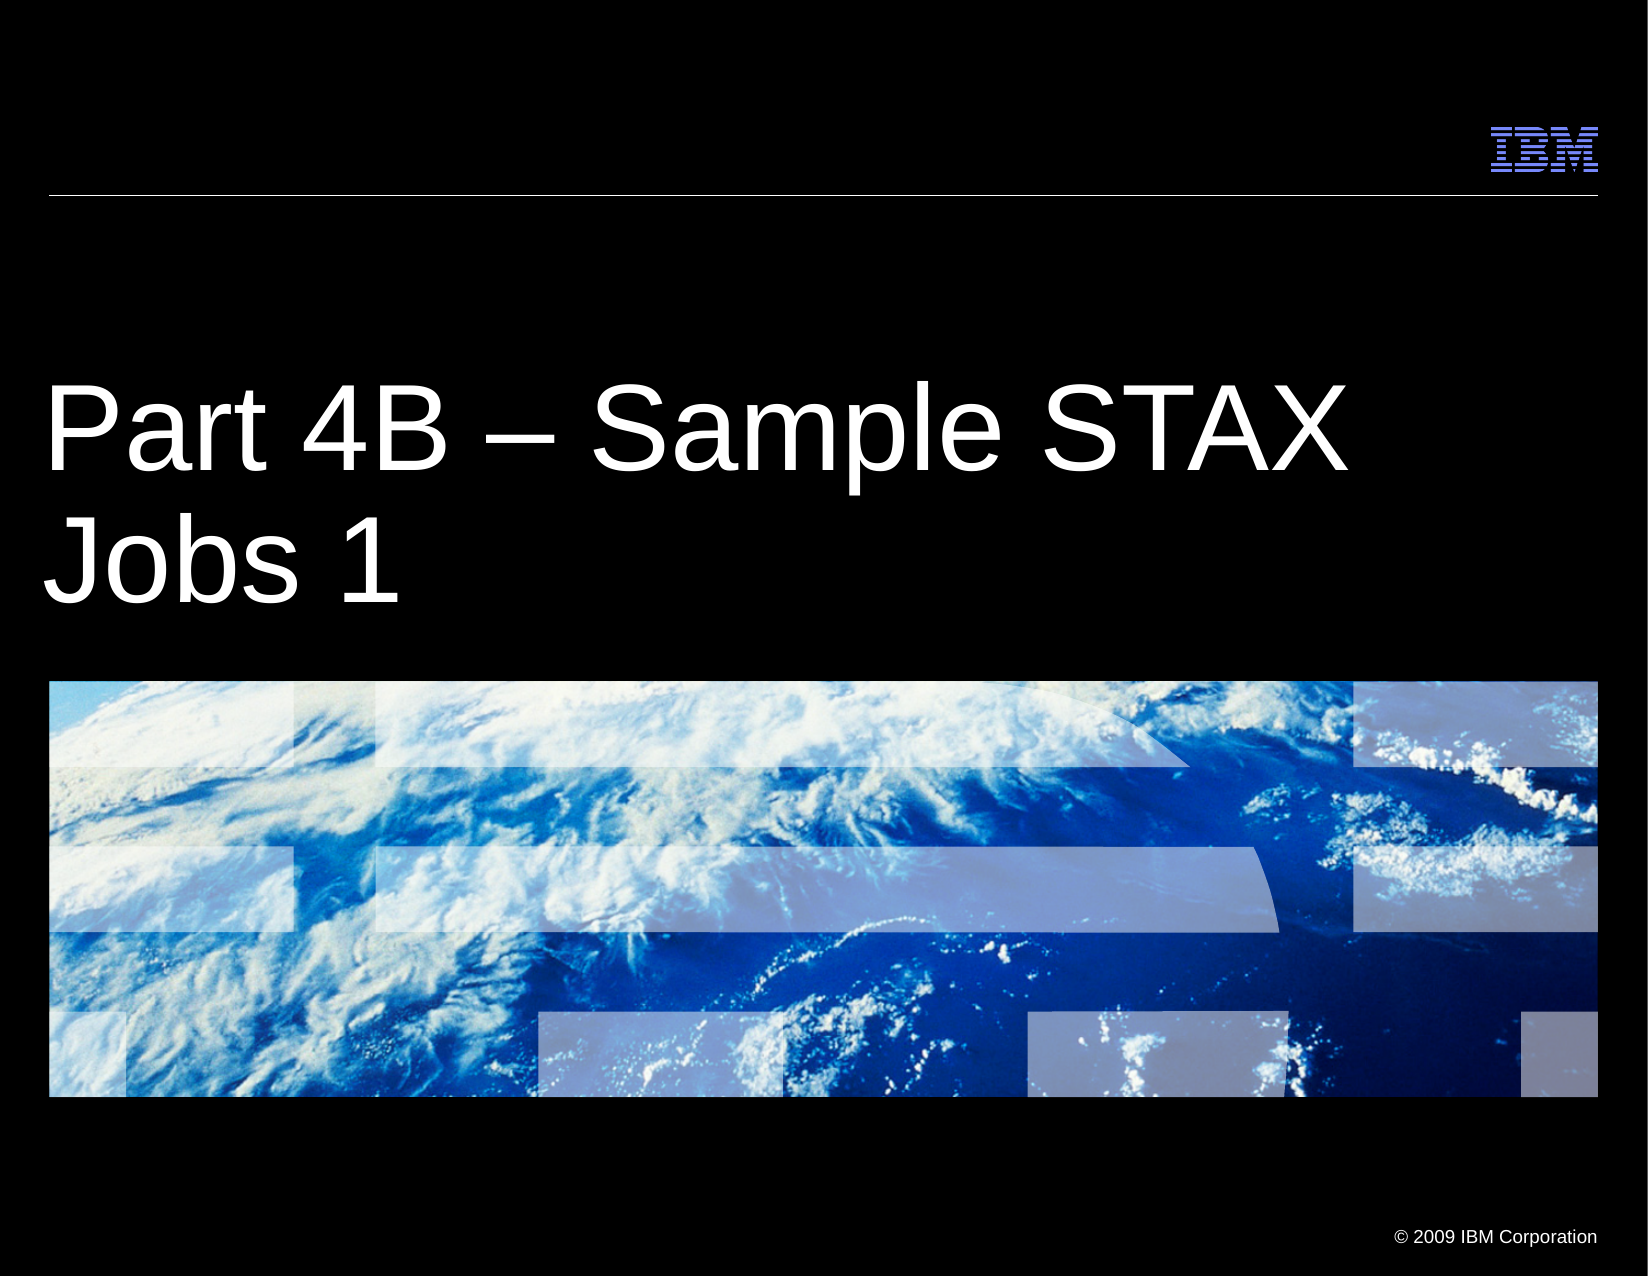

# Part 4B – Sample STAX Jobs 1